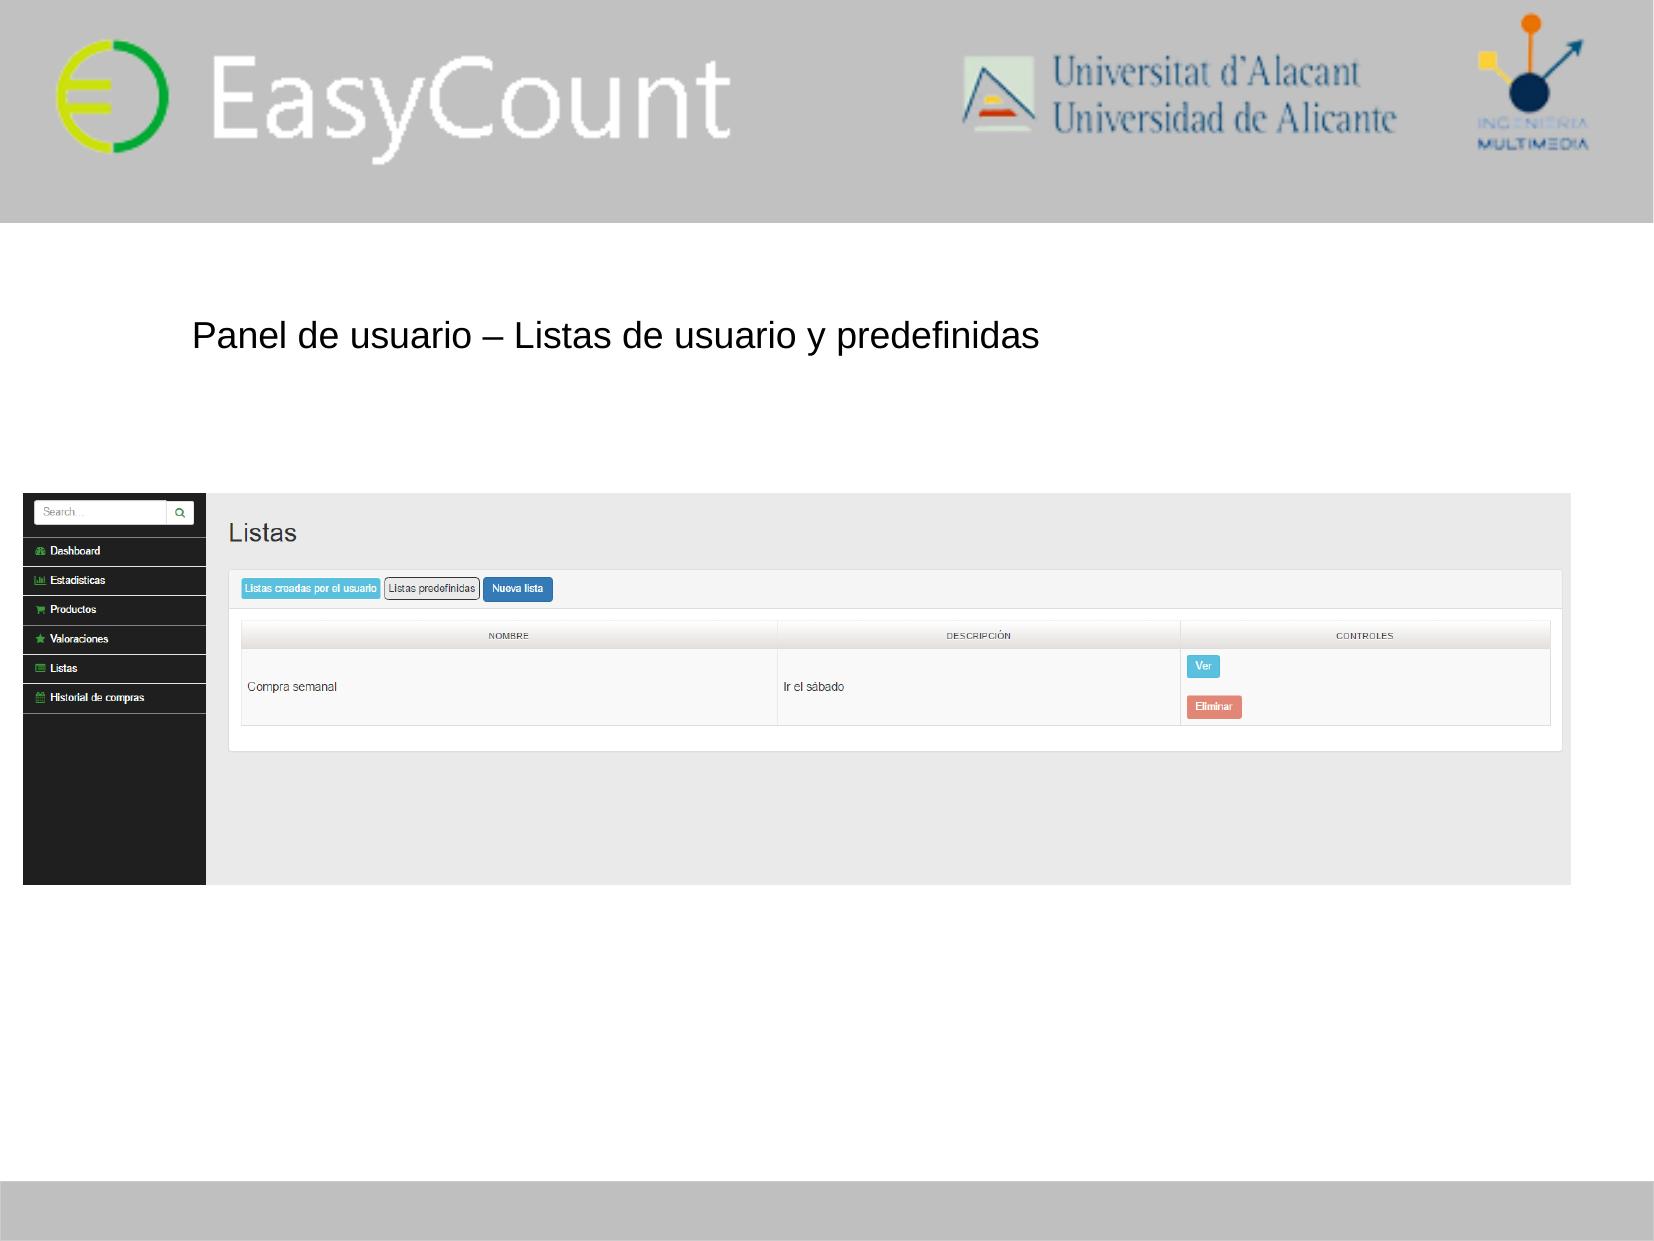

Panel de usuario – Listas de usuario y predefinidas